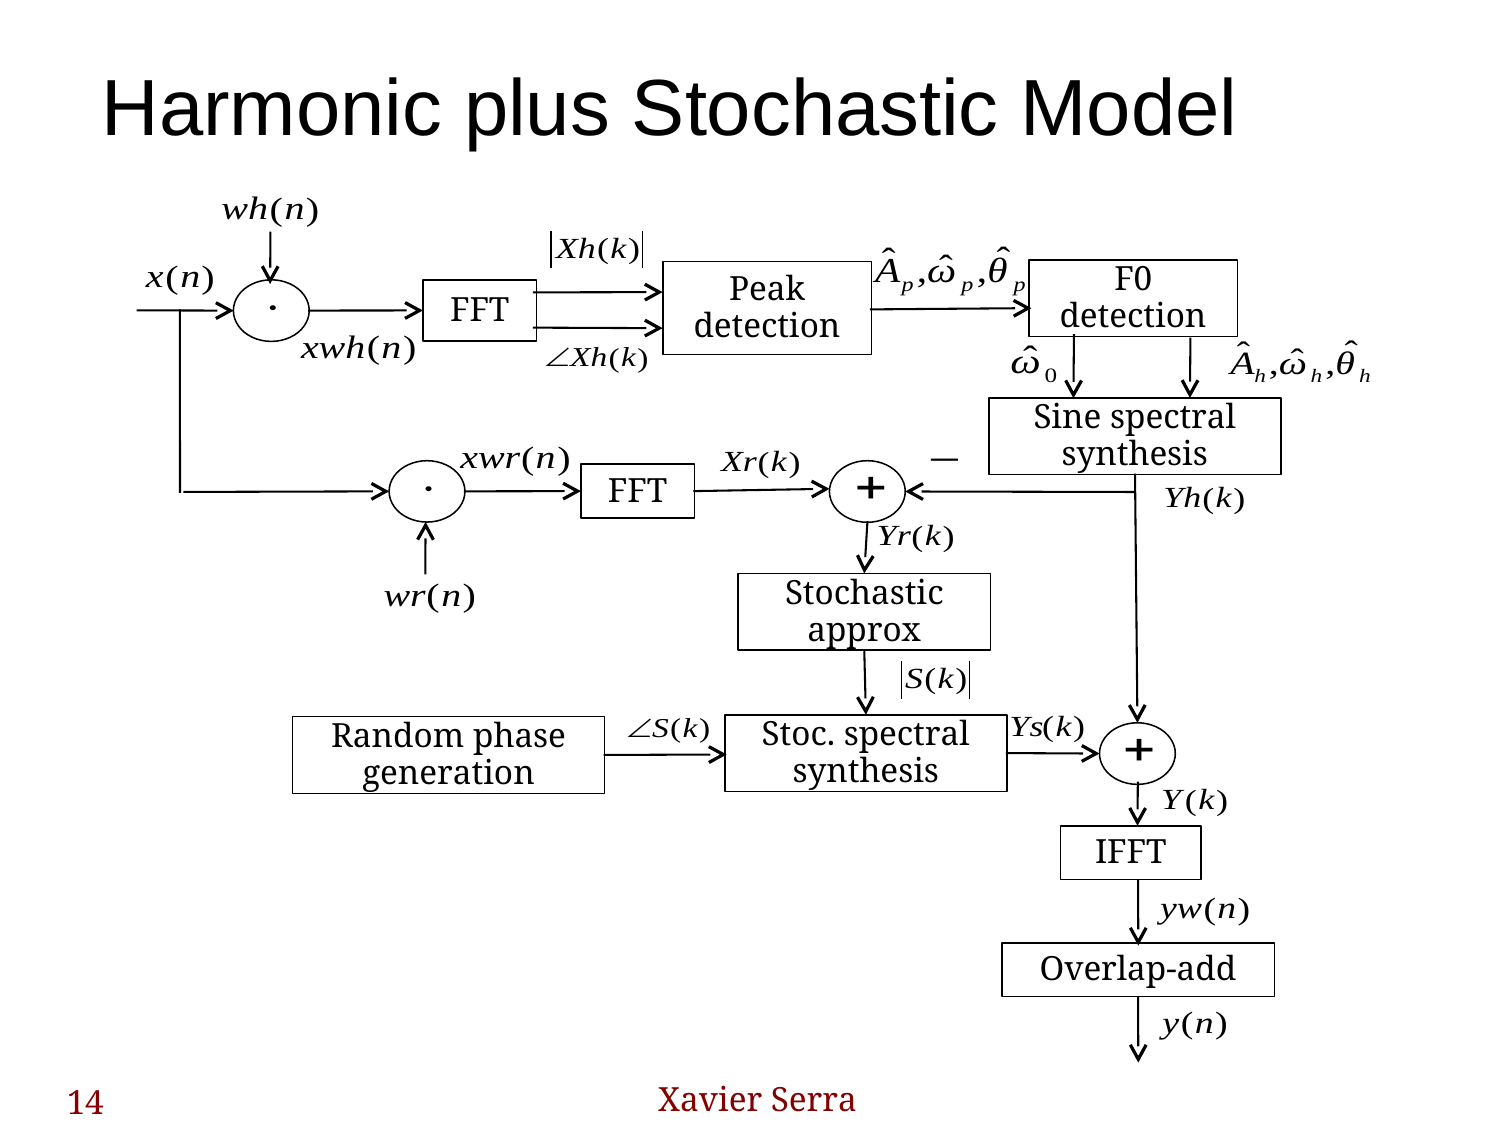

# Harmonic plus Stochastic Model
F0
detection
Peak detection
FFT
Sine spectral
synthesis
FFT
Stochastic approx
Stoc. spectral
synthesis
Random phase
generation
IFFT
Overlap-add
Xavier Serra